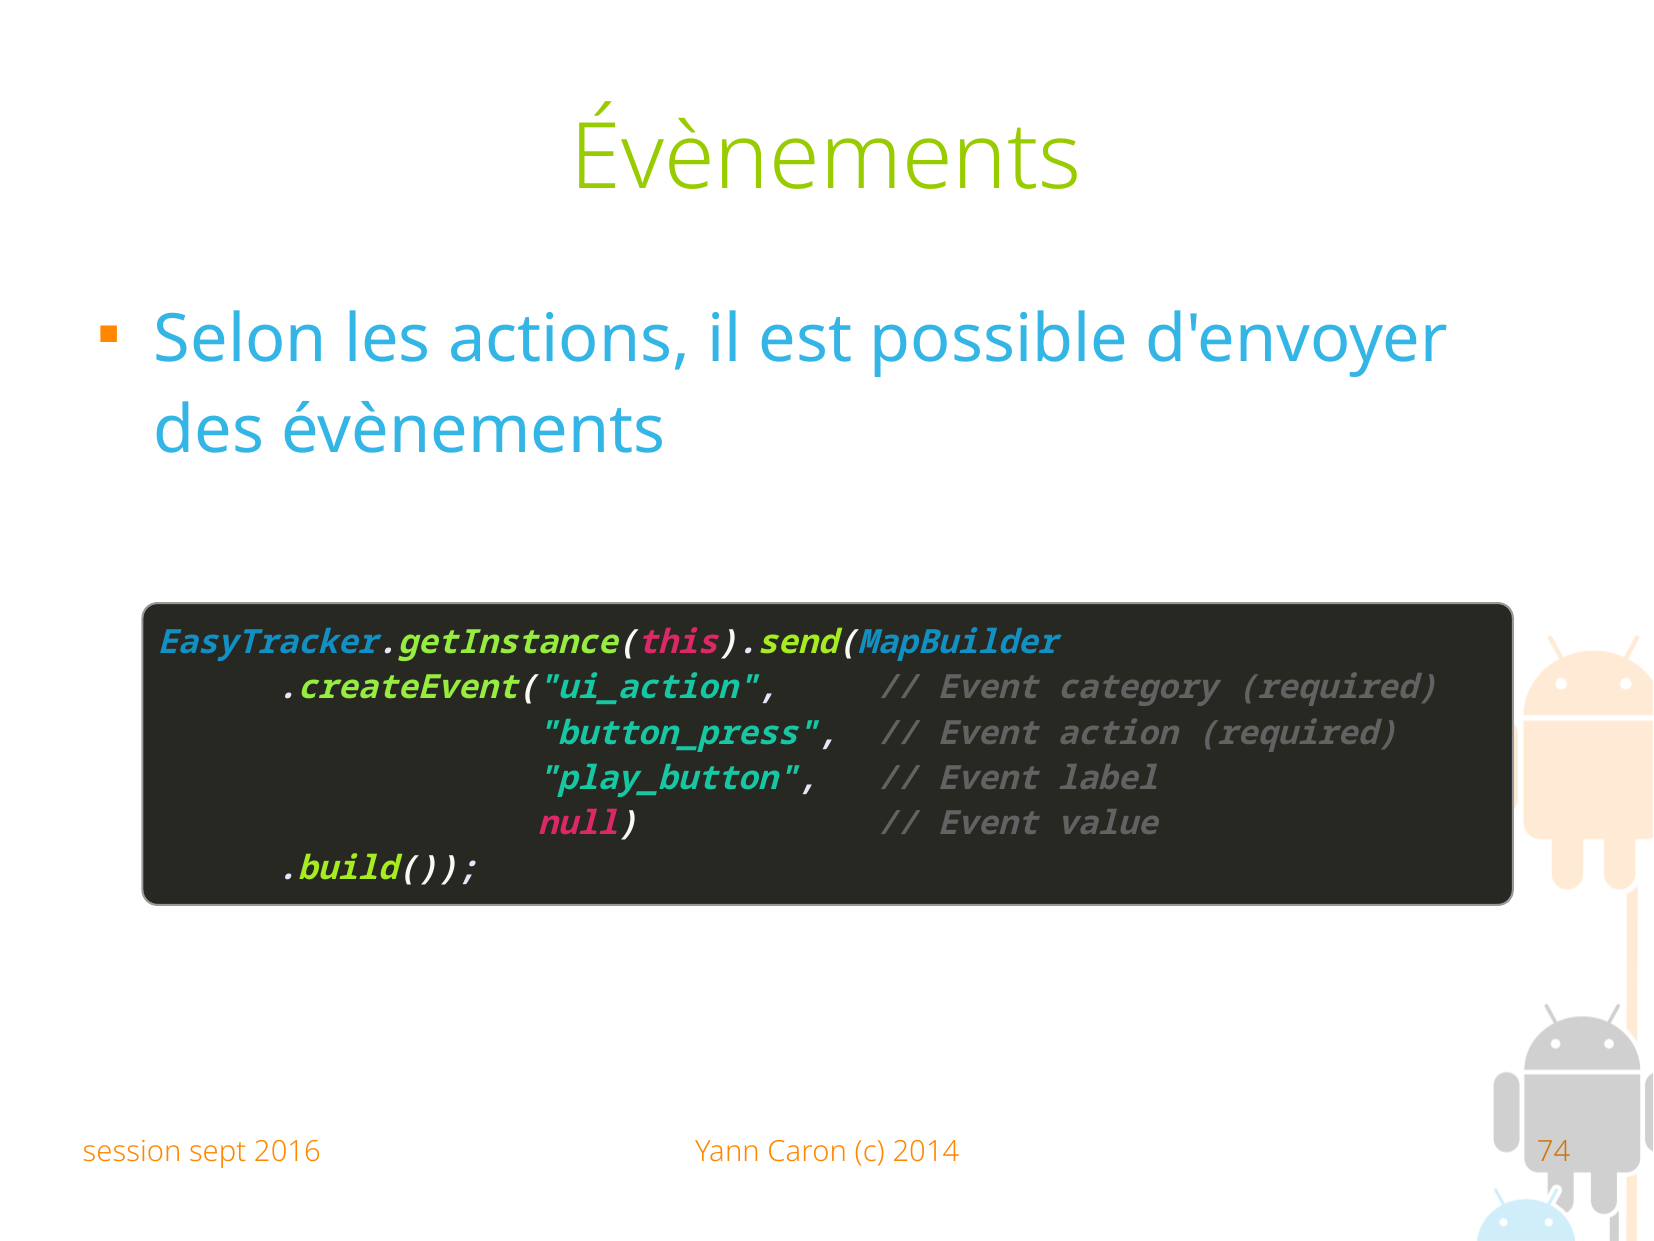

# Évènements
Selon les actions, il est possible d'envoyer des évènements
EasyTracker.getInstance(this).send(MapBuilder
 .createEvent("ui_action", // Event category (required)
 "button_press", // Event action (required)
 "play_button", // Event label
 null) // Event value
 .build());
session sept 2016
Yann Caron (c) 2014
74